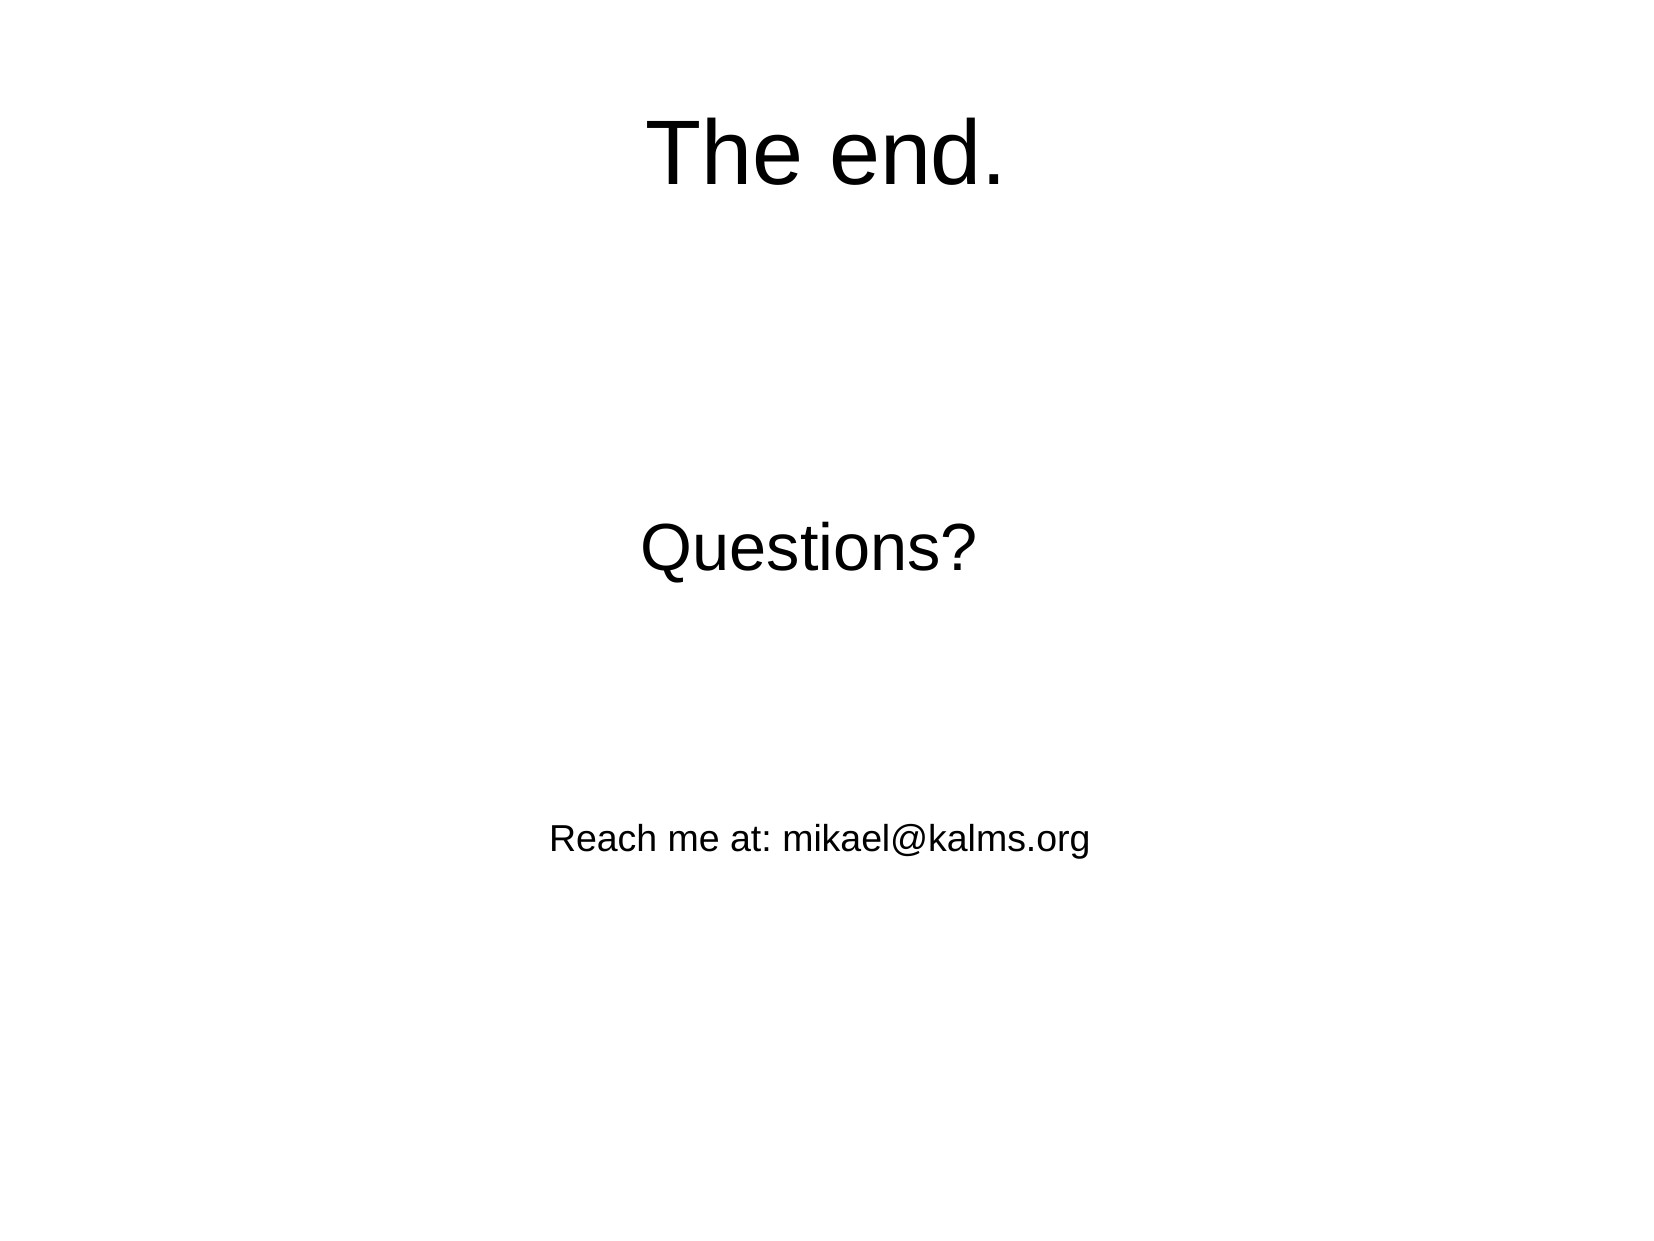

# The end.
Questions?
Reach me at: mikael@kalms.org